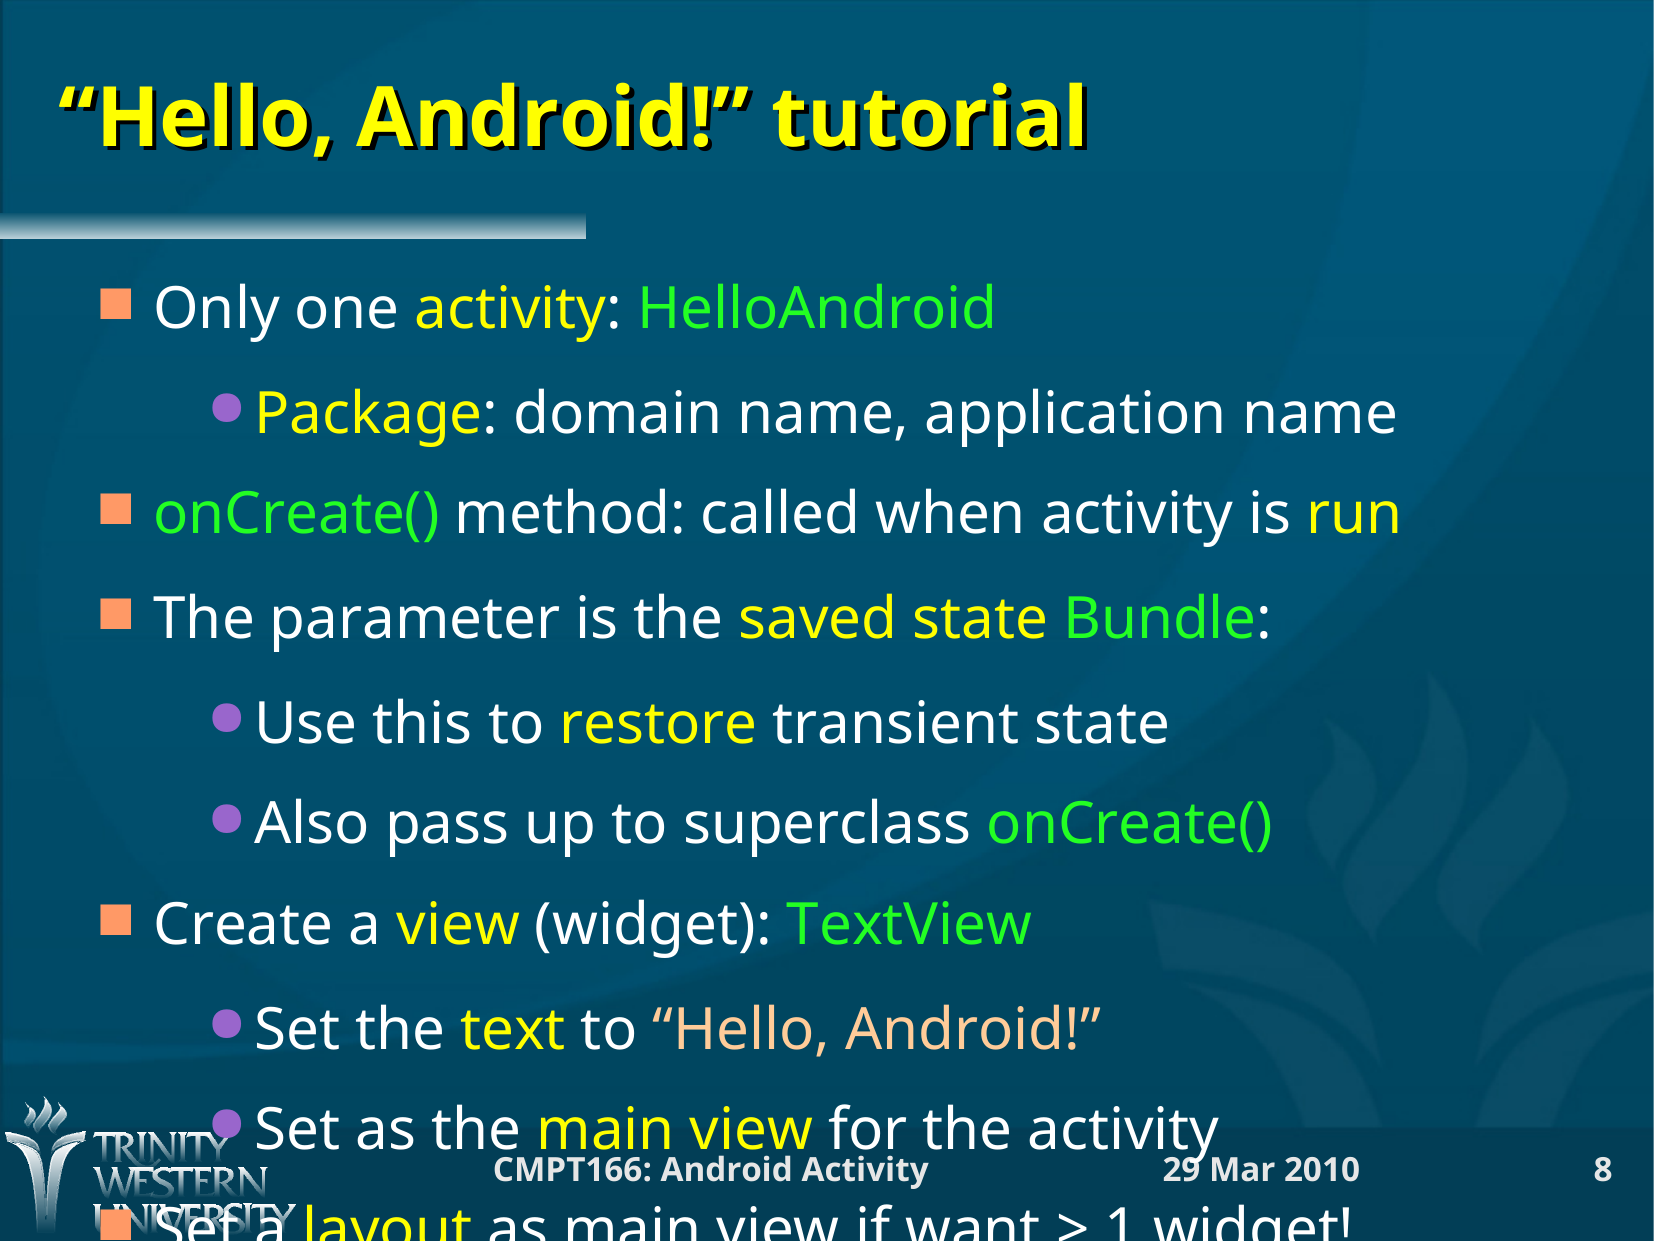

# “Hello, Android!” tutorial
Only one activity: HelloAndroid
Package: domain name, application name
onCreate() method: called when activity is run
The parameter is the saved state Bundle:
Use this to restore transient state
Also pass up to superclass onCreate()
Create a view (widget): TextView
Set the text to “Hello, Android!”
Set as the main view for the activity
Set a layout as main view if want > 1 widget!
CMPT166: Android Activity
29 Mar 2010
8